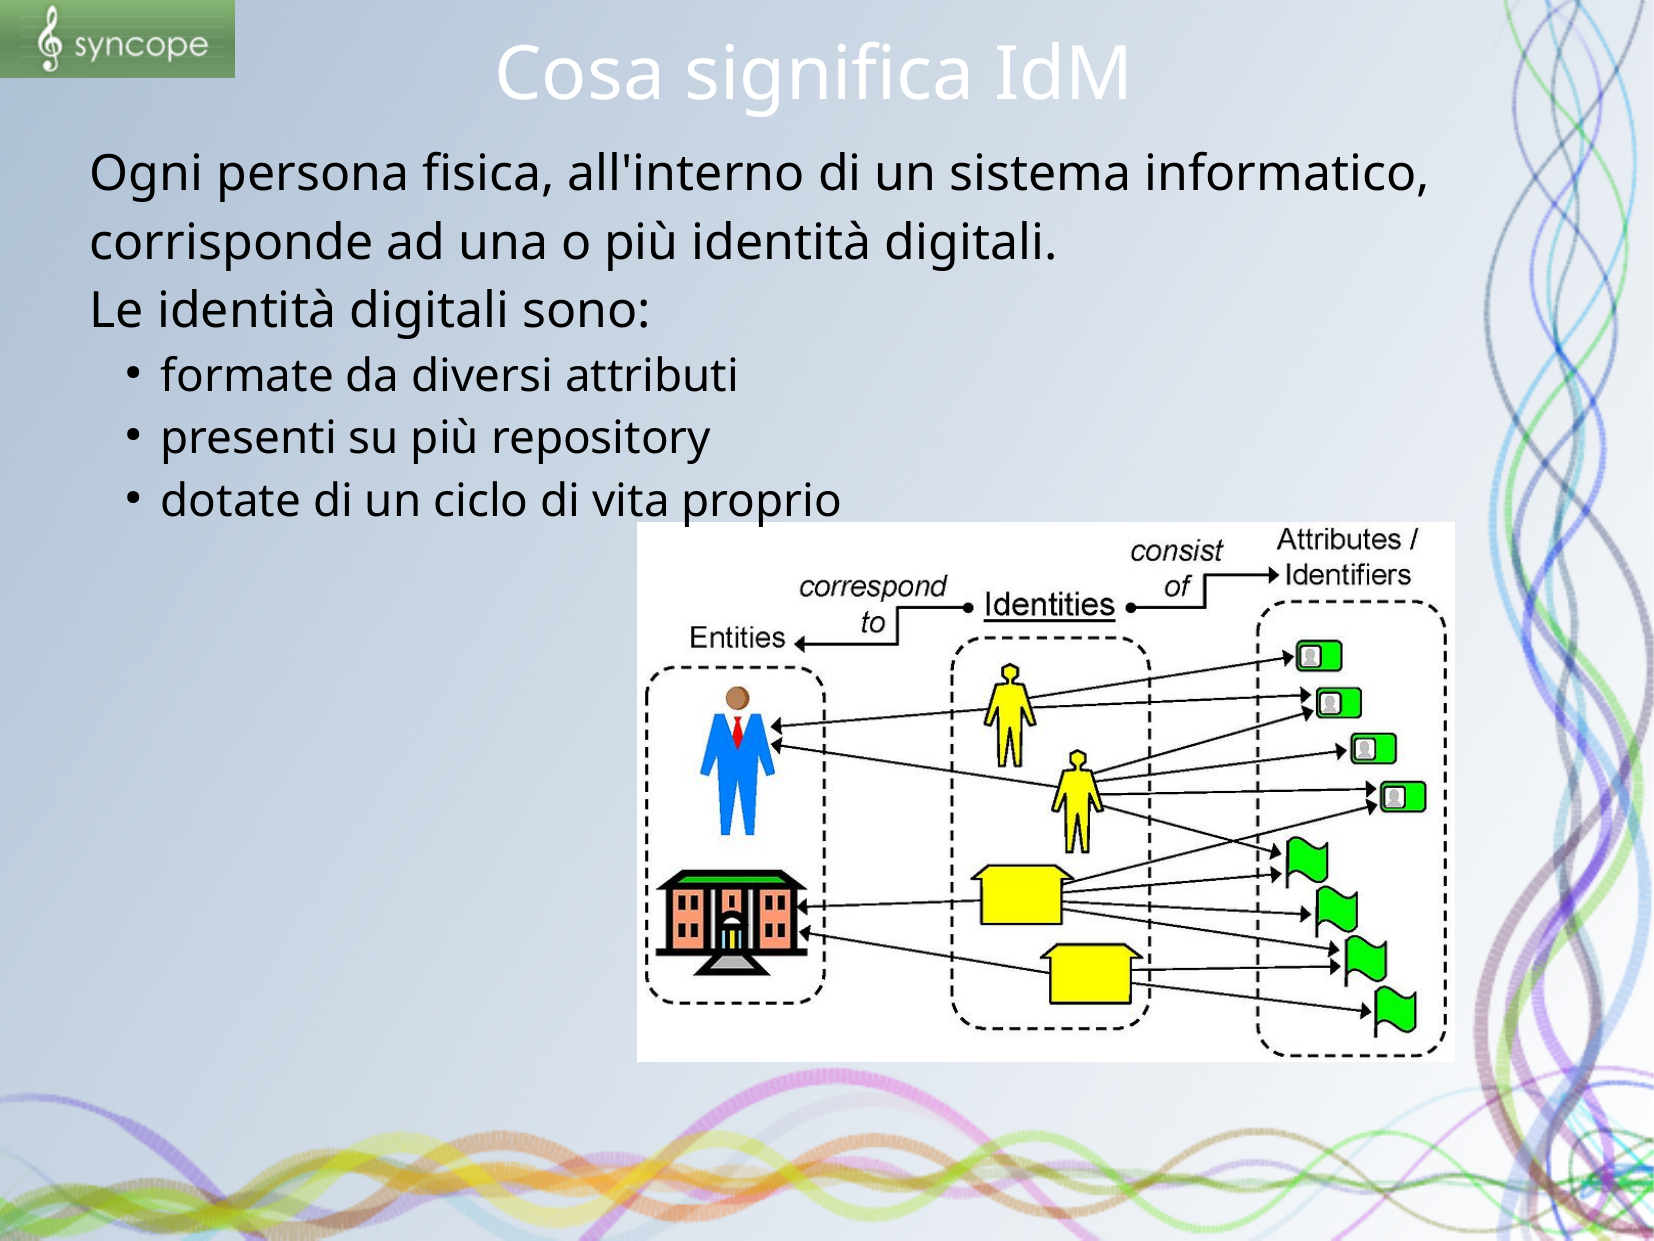

Cosa significa IdM
Ogni persona fisica, all'interno di un sistema informatico, corrisponde ad una o più identità digitali.
Le identità digitali sono:
formate da diversi attributi
presenti su più repository
dotate di un ciclo di vita proprio